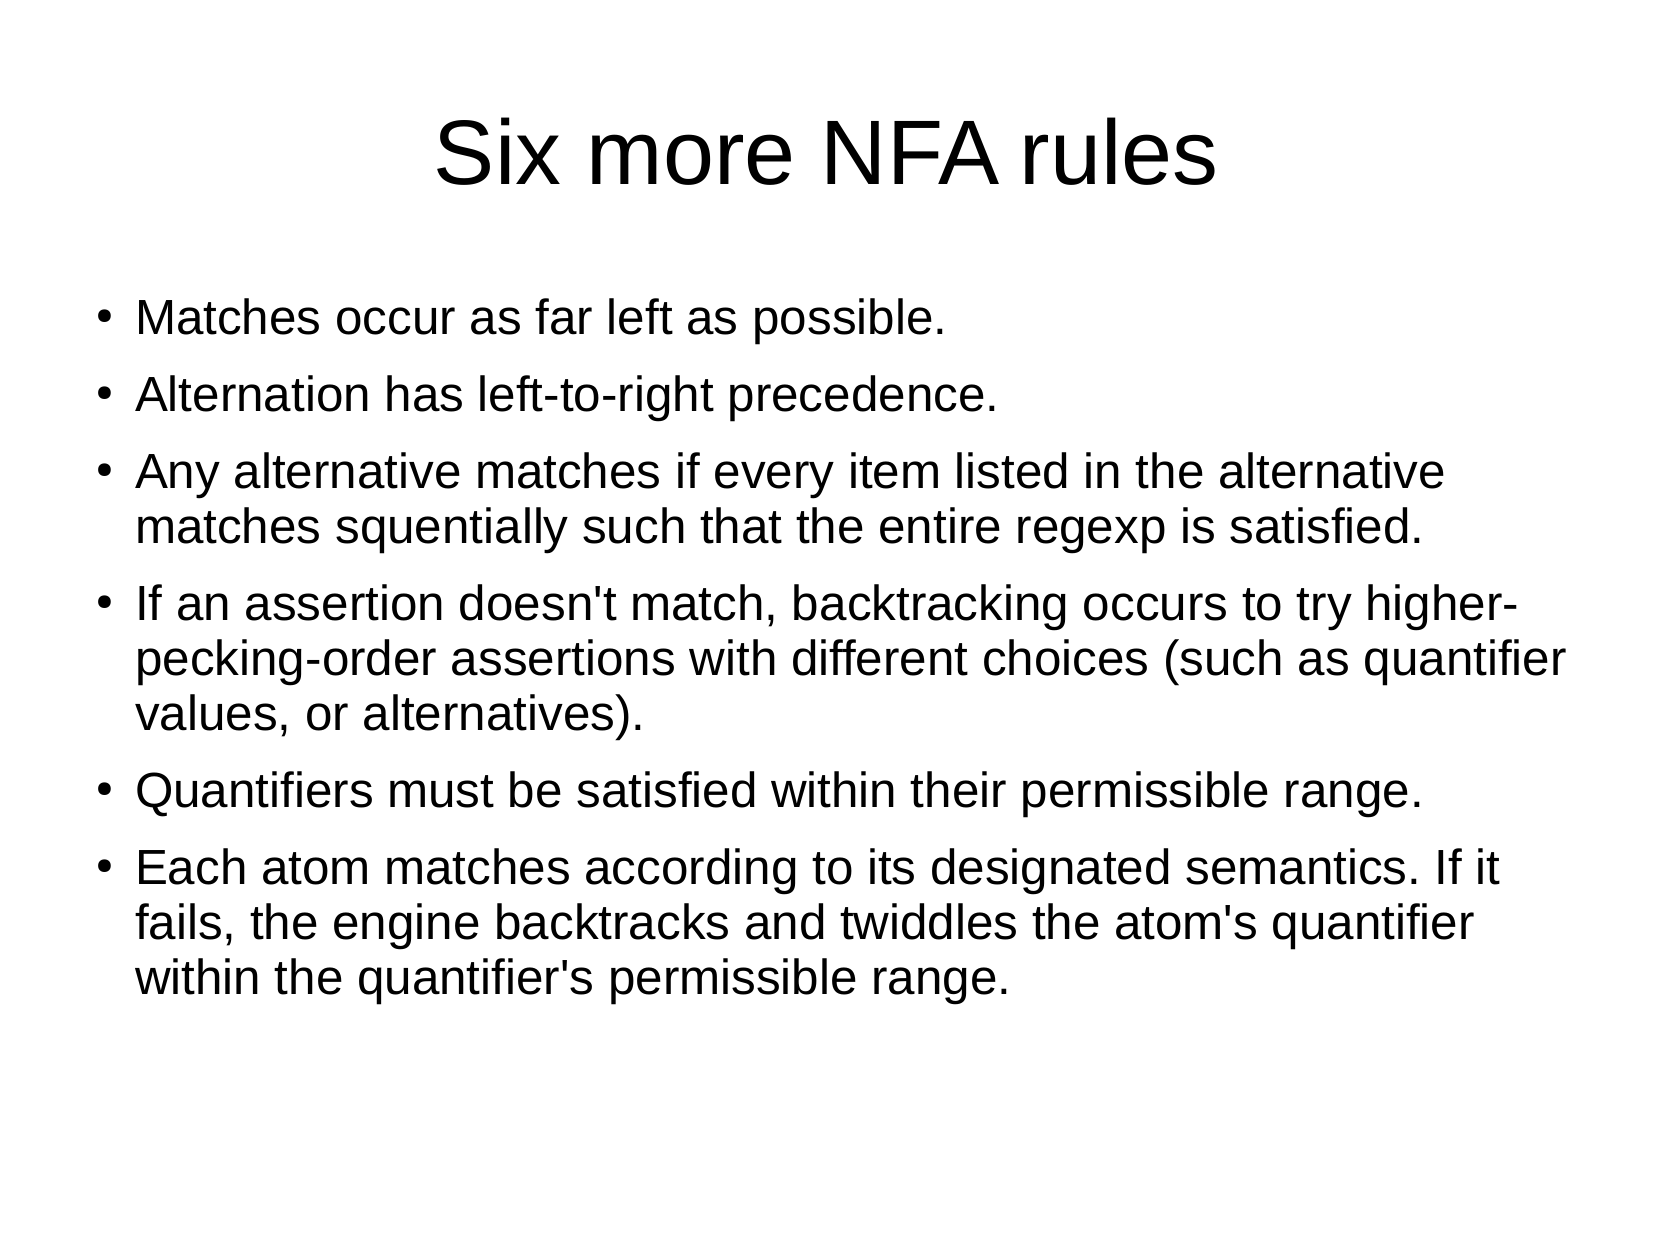

# Six more NFA rules
Matches occur as far left as possible.
Alternation has left-to-right precedence.
Any alternative matches if every item listed in the alternative matches squentially such that the entire regexp is satisfied.
If an assertion doesn't match, backtracking occurs to try higher-pecking-order assertions with different choices (such as quantifier values, or alternatives).
Quantifiers must be satisfied within their permissible range.
Each atom matches according to its designated semantics. If it fails, the engine backtracks and twiddles the atom's quantifier within the quantifier's permissible range.